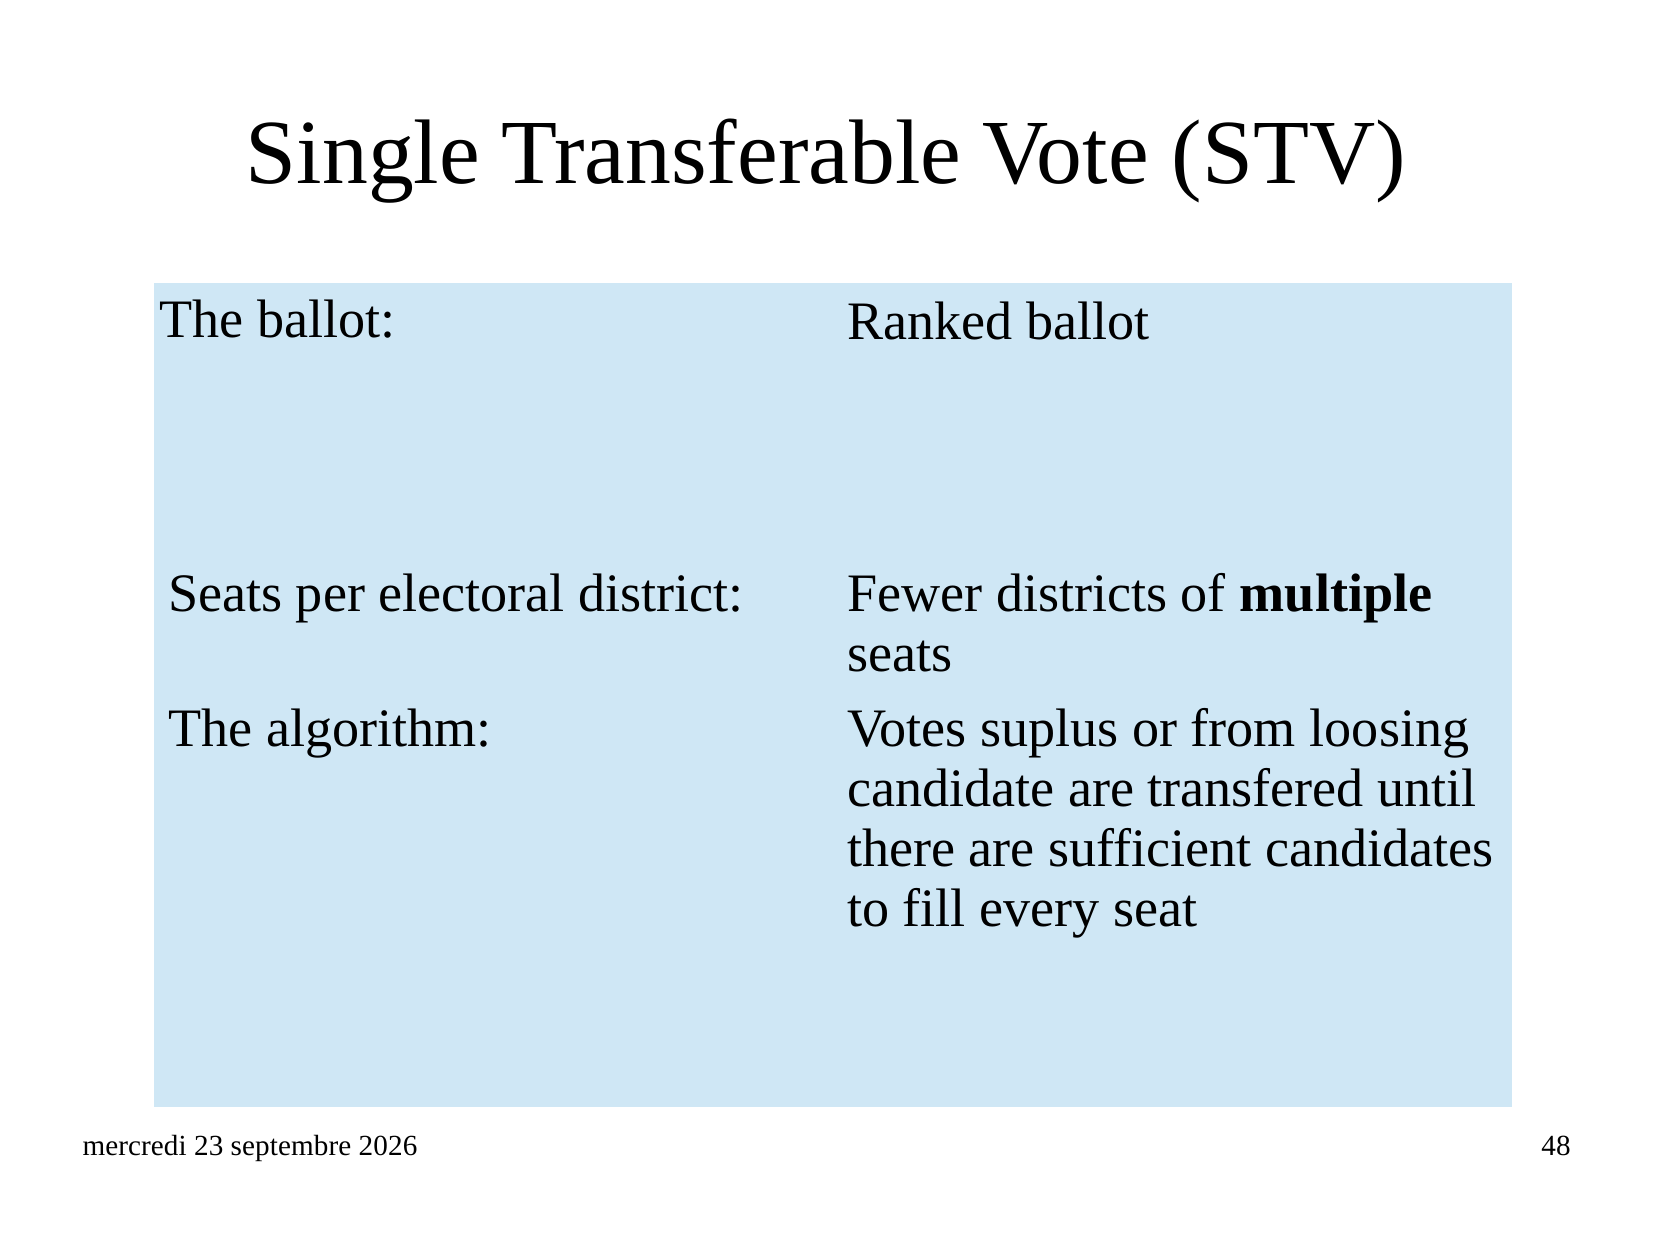

# Single Transferable Vote (STV)
| The ballot: | Ranked ballot |
| --- | --- |
| Seats per electoral district: | Fewer districts of multiple seats |
| The algorithm: | Votes suplus or from loosing candidate are transfered until there are sufficient candidates to fill every seat |
48